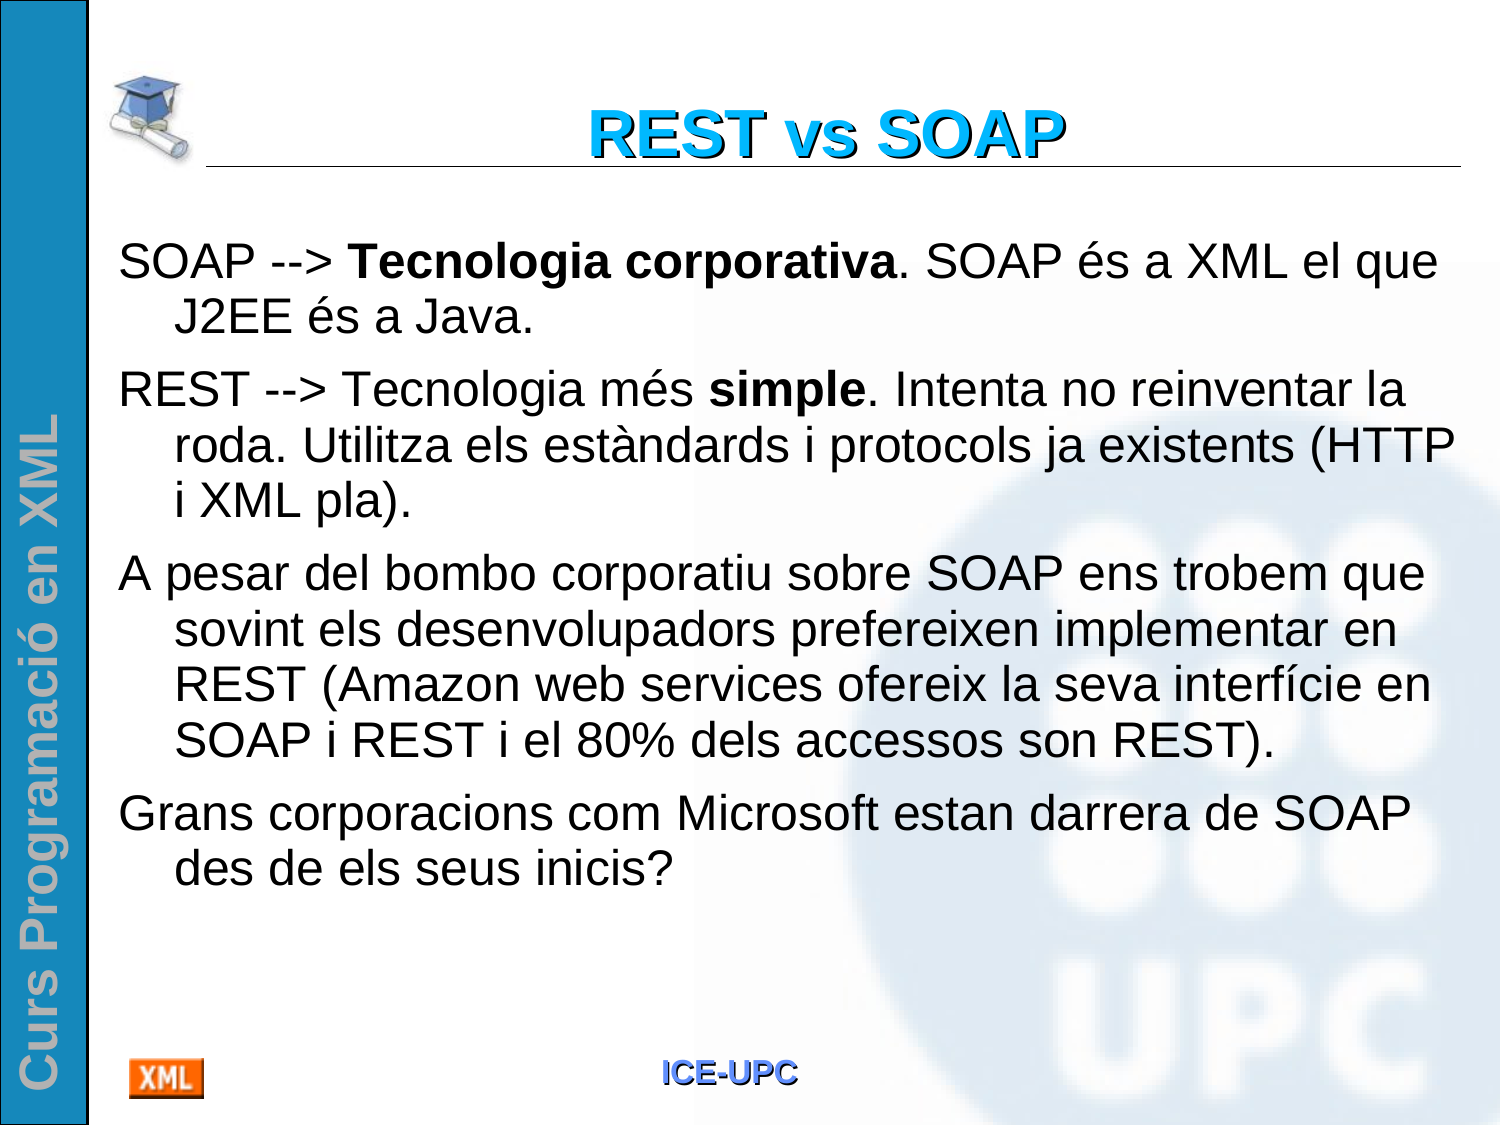

# REST vs SOAP
SOAP --> Tecnologia corporativa. SOAP és a XML el que J2EE és a Java.
REST --> Tecnologia més simple. Intenta no reinventar la roda. Utilitza els estàndards i protocols ja existents (HTTP i XML pla).
A pesar del bombo corporatiu sobre SOAP ens trobem que sovint els desenvolupadors prefereixen implementar en REST (Amazon web services ofereix la seva interfície en SOAP i REST i el 80% dels accessos son REST).
Grans corporacions com Microsoft estan darrera de SOAP des de els seus inicis?